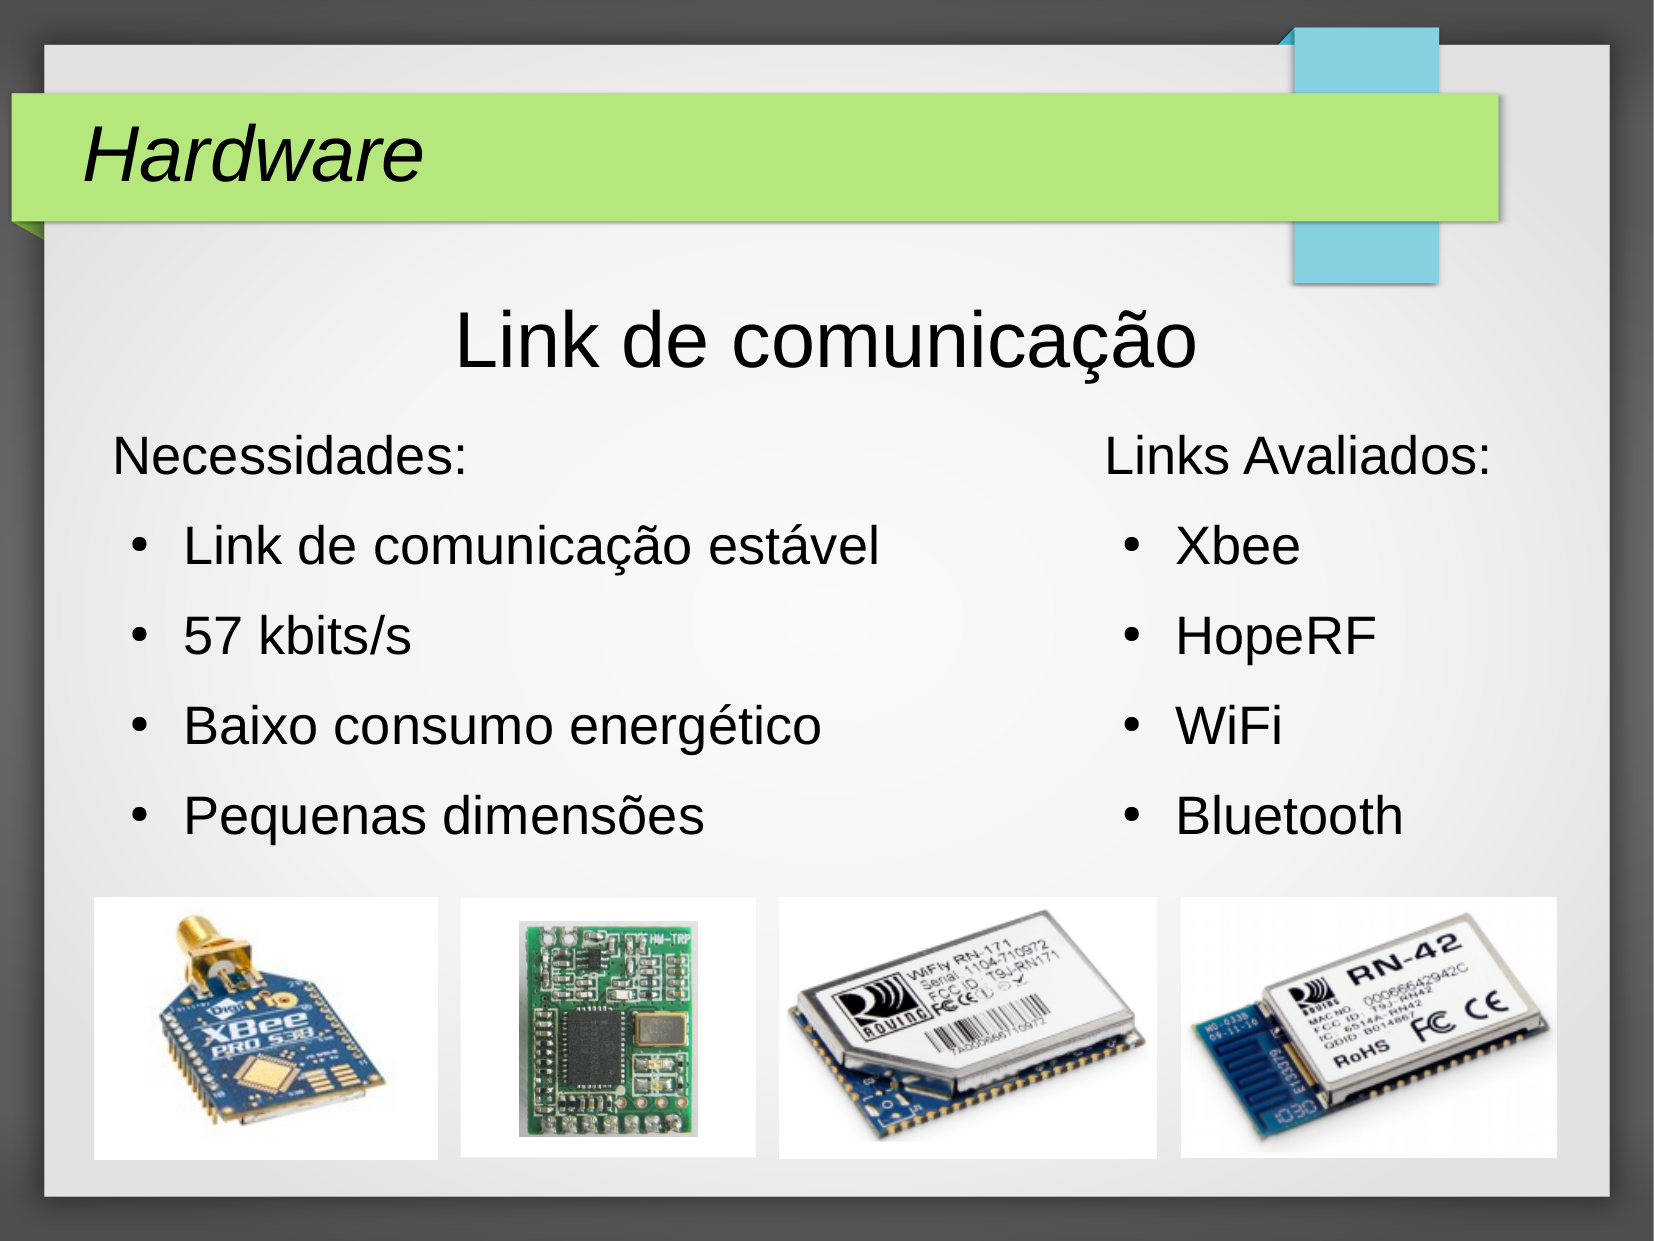

# Hardware
Link de comunicação
Necessidades:
Link de comunicação estável
57 kbits/s
Baixo consumo energético
Pequenas dimensões
Links Avaliados:
Xbee
HopeRF
WiFi
Bluetooth